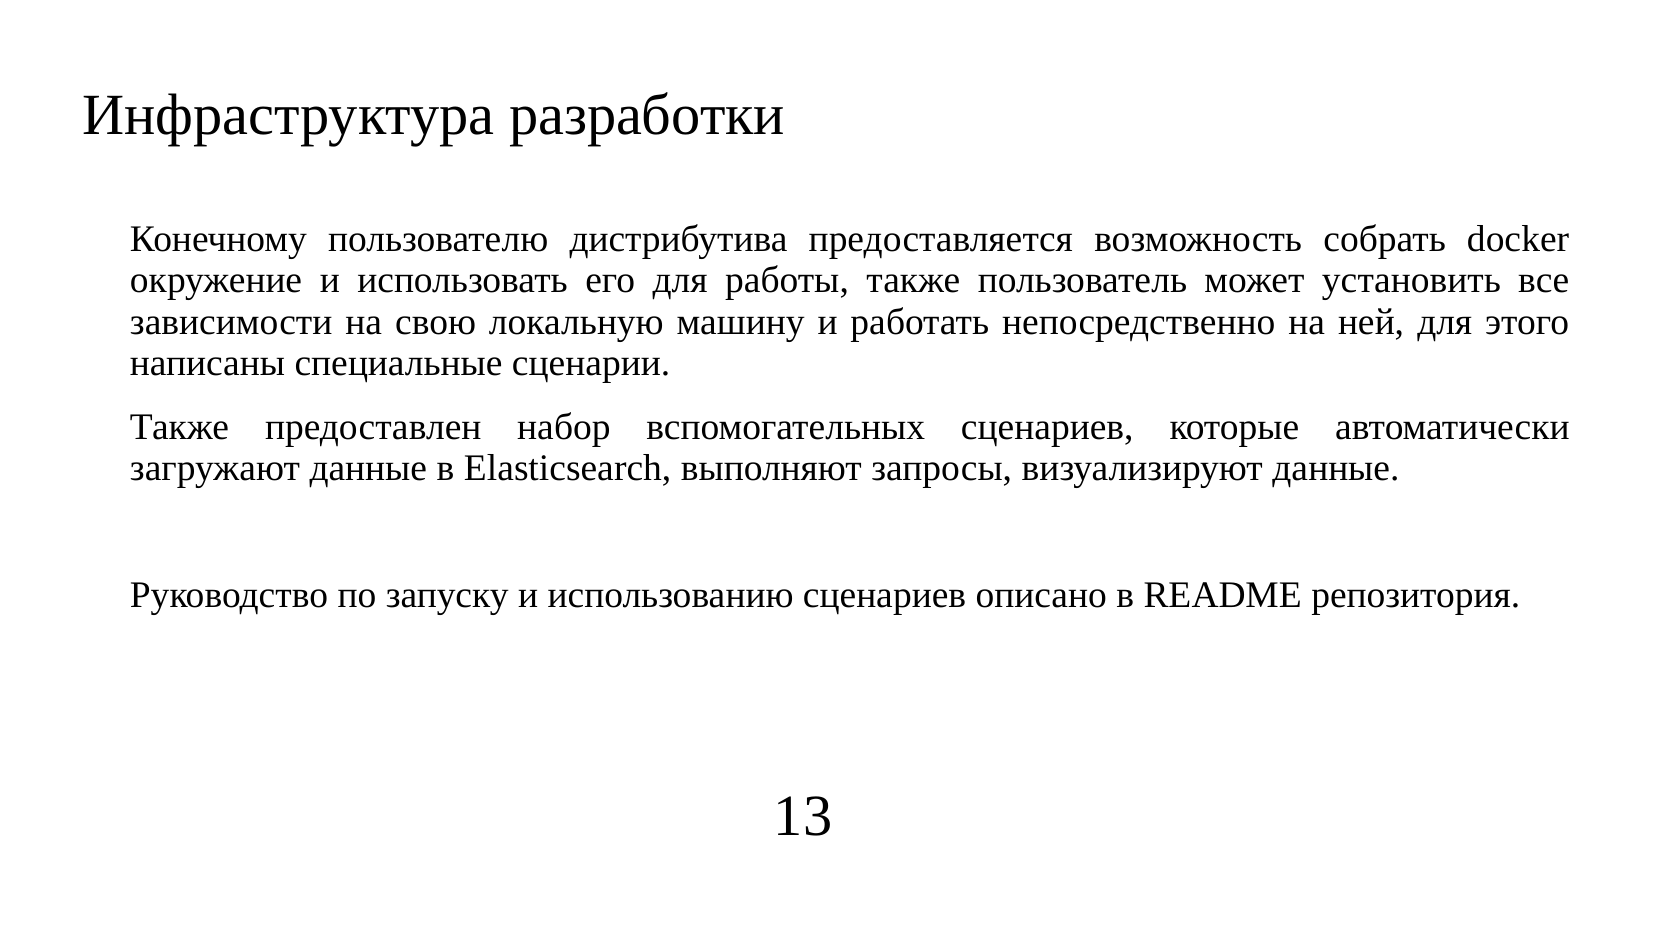

# Инфраструктура разработки
Конечному пользователю дистрибутива предоставляется возможность собрать docker окружение и использовать его для работы, также пользователь может установить все зависимости на свою локальную машину и работать непосредственно на ней, для этого написаны специальные сценарии.
Также предоставлен набор вспомогательных сценариев, которые автоматически загружают данные в Elasticsearch, выполняют запросы, визуализируют данные.
Руководство по запуску и использованию сценариев описано в README репозитория.